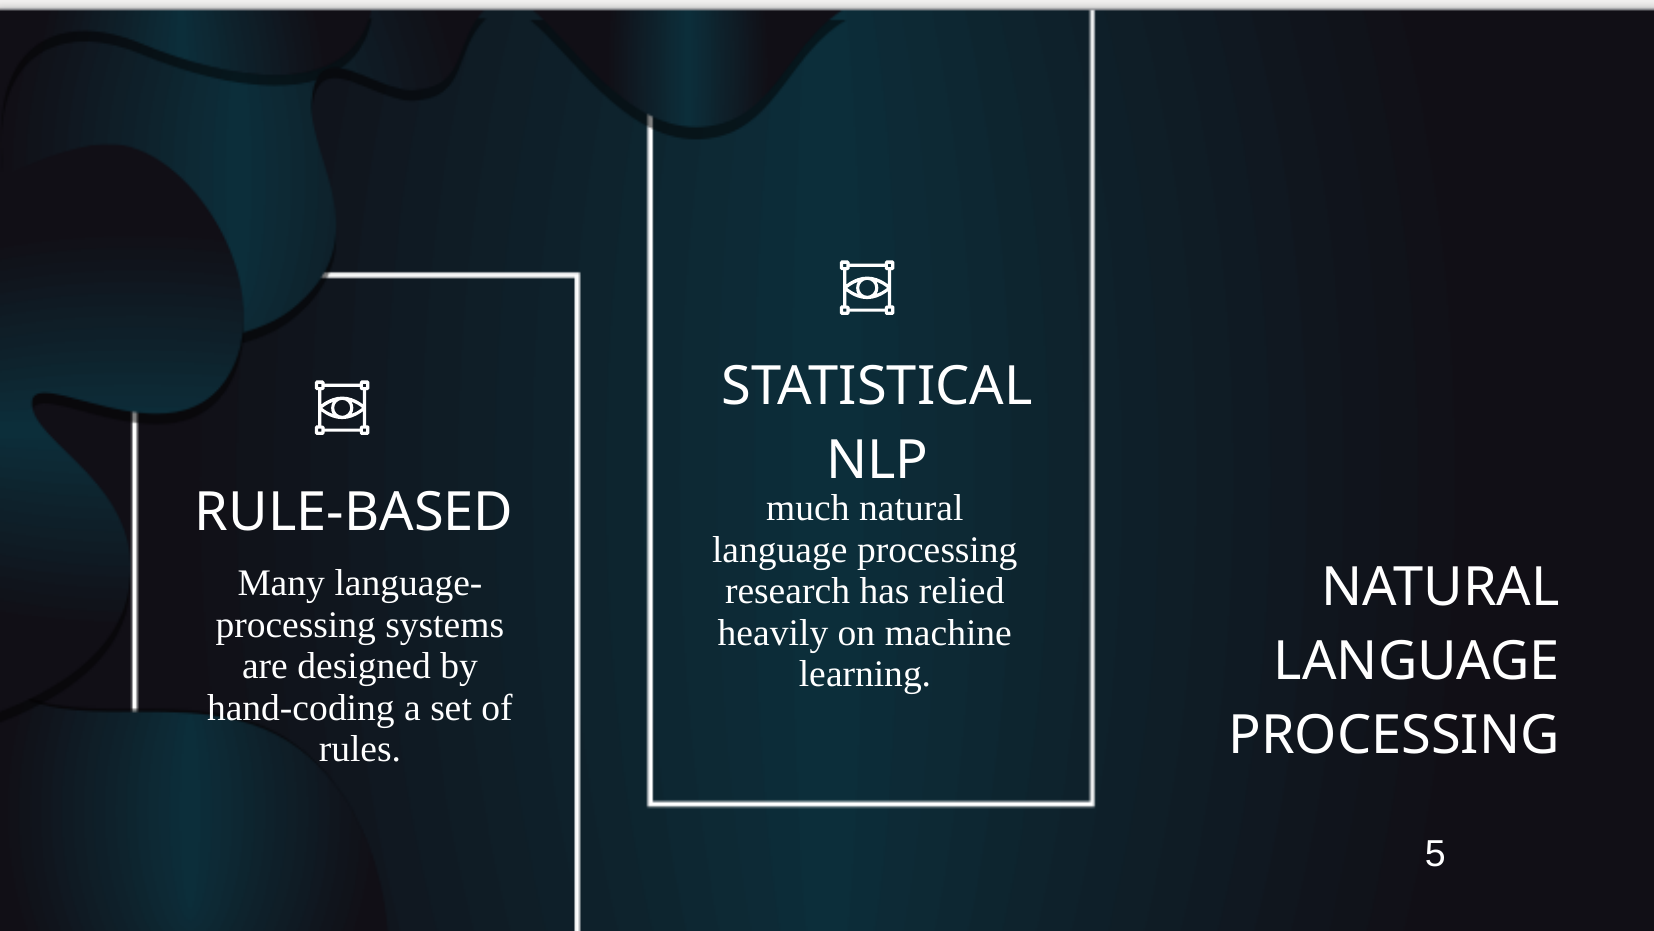

STATISTICAL NLP
RULE-BASED
much natural language processing research has relied heavily on machine learning.
NATURAL LANGUAGE PROCESSING
Many language-processing systems are designed by hand-coding a set of rules.
5
6